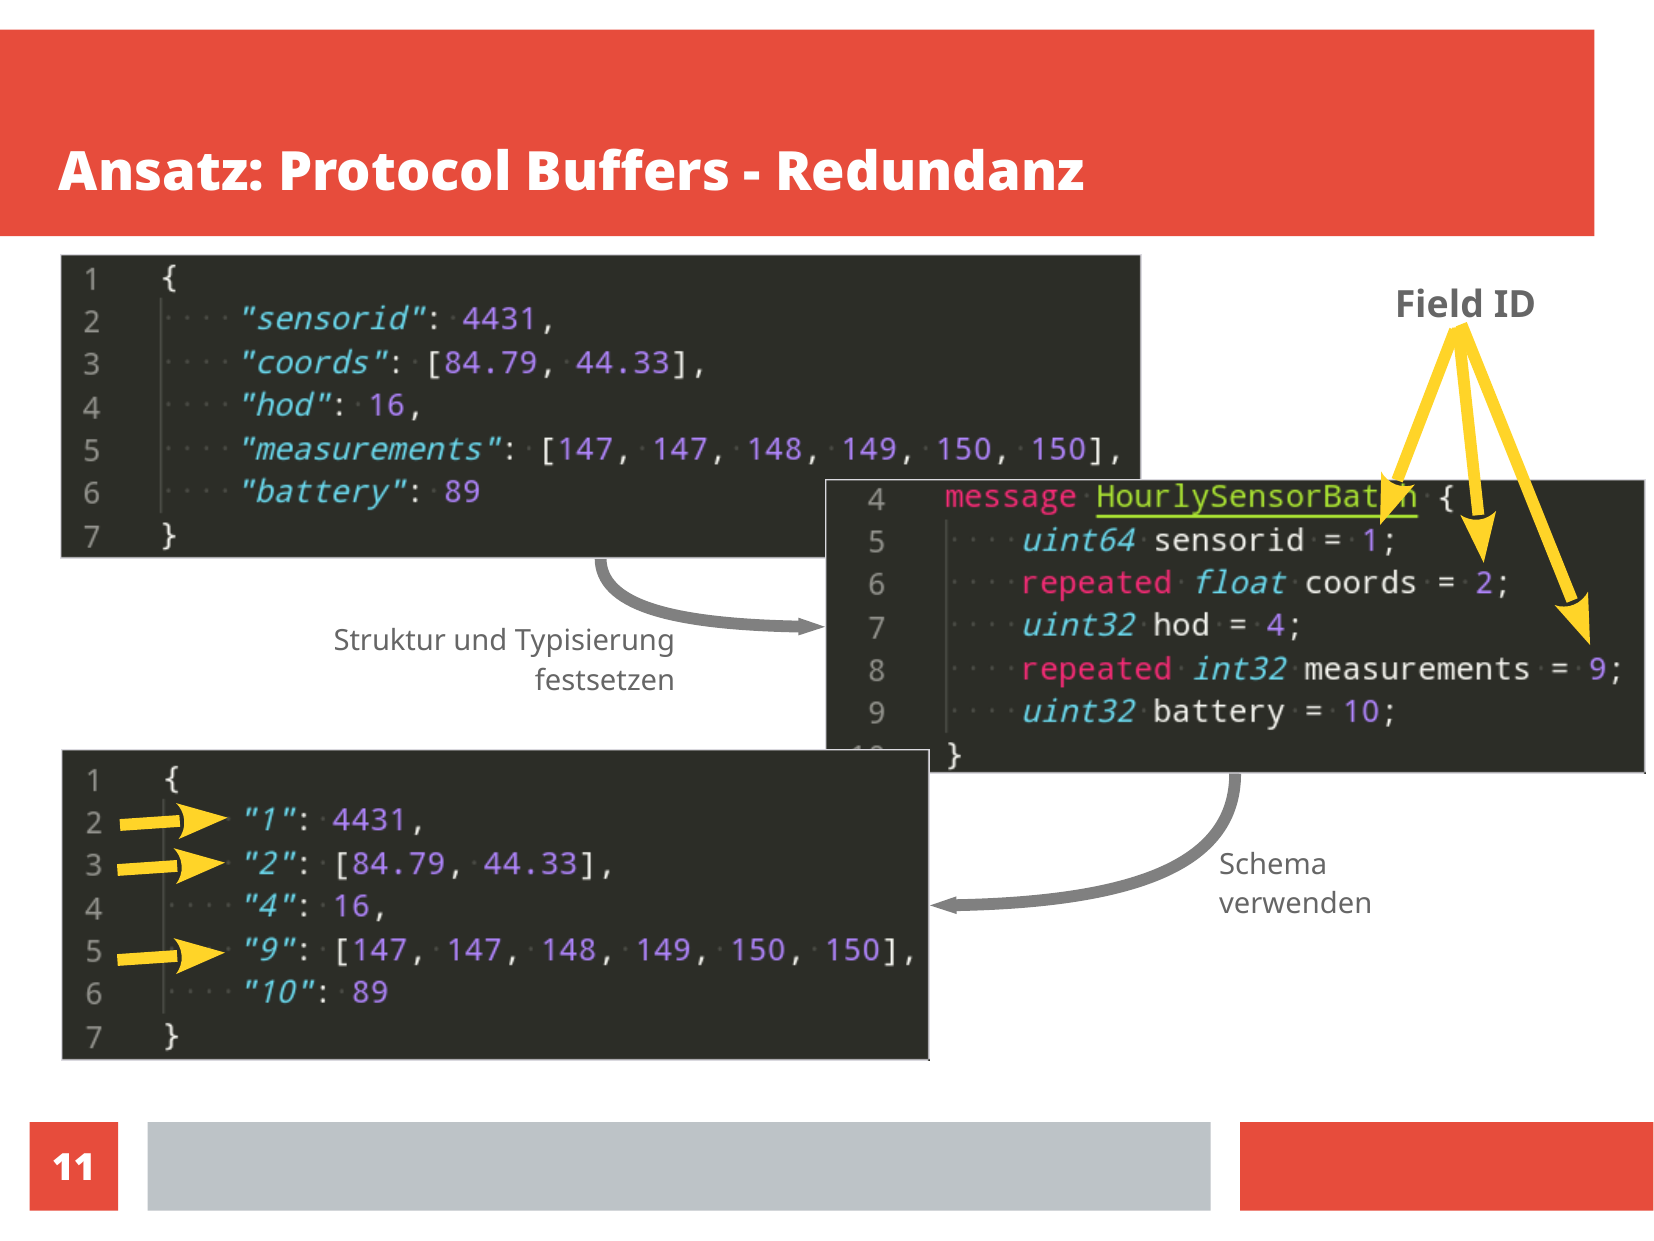

# Ansatz: Protocol Buffers - Redundanz
Field ID
Struktur und Typisierung festsetzen
Schema verwenden
11